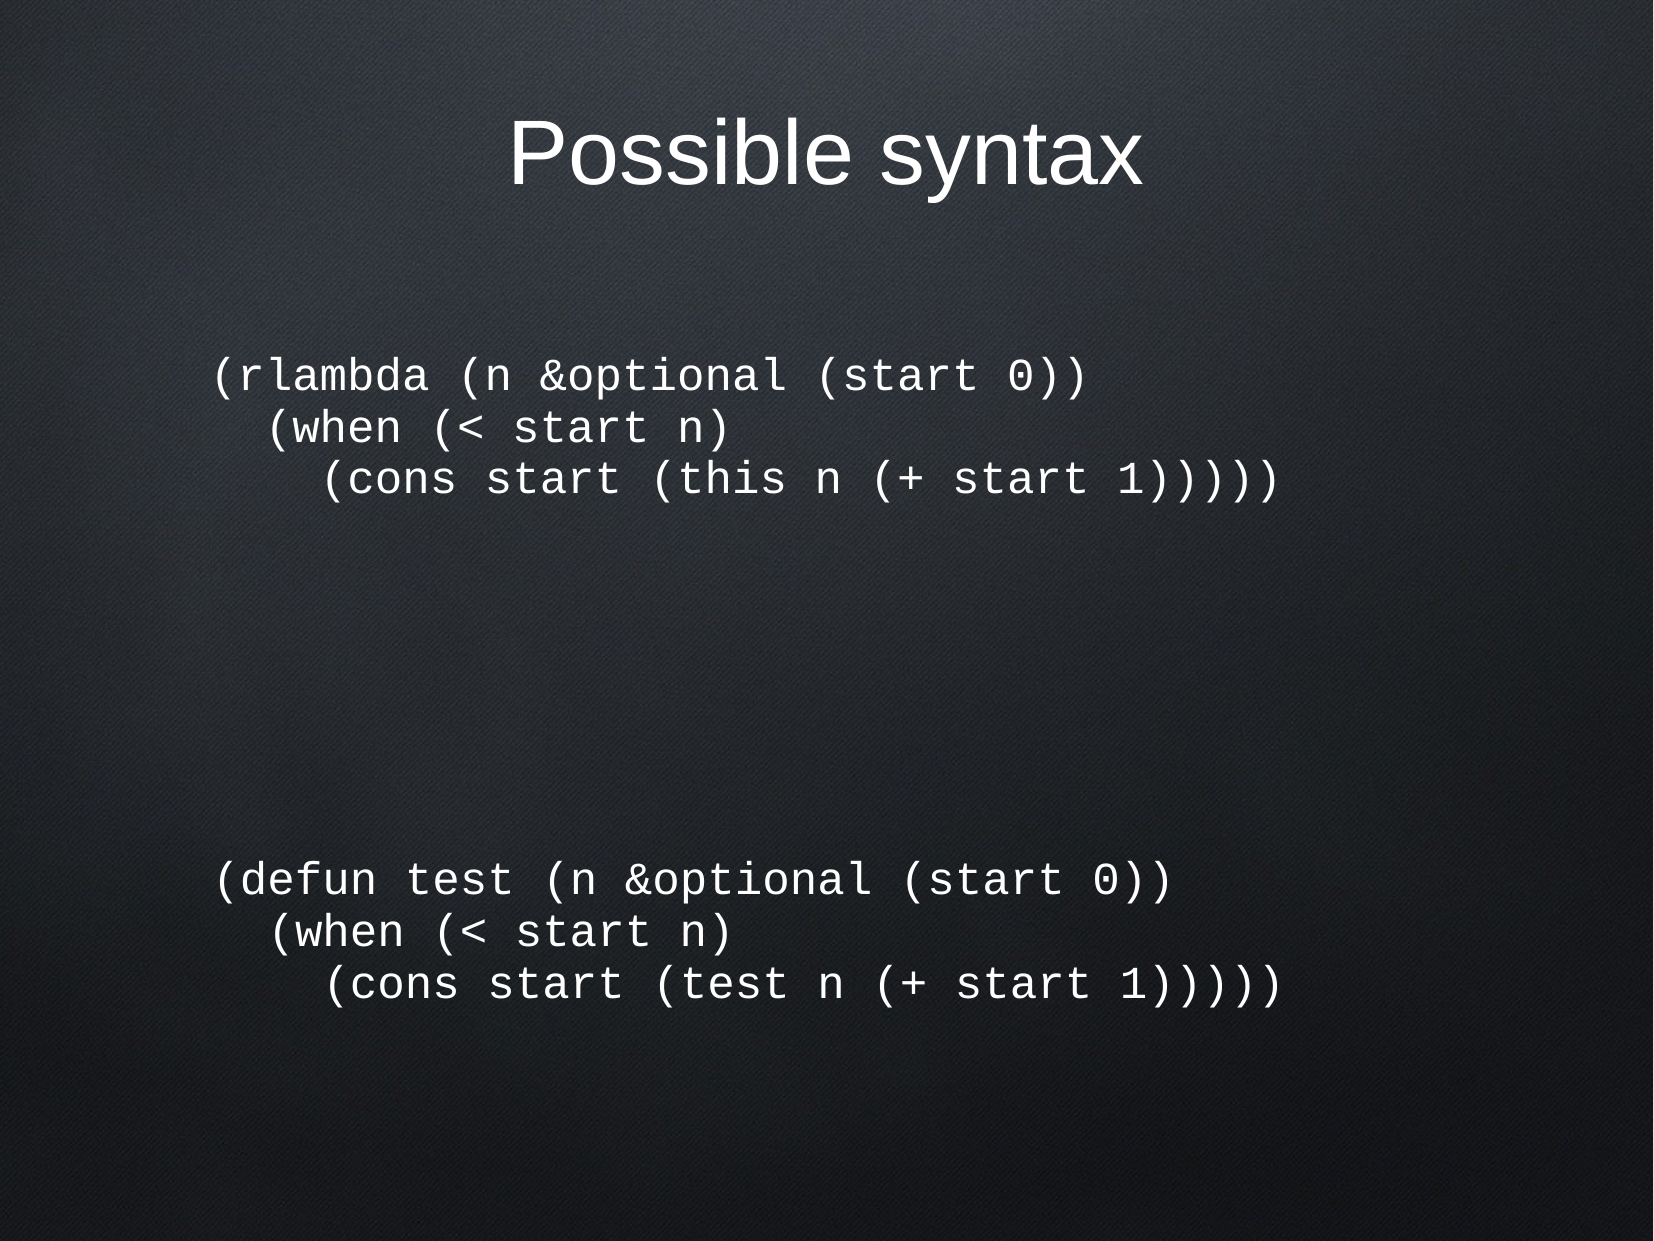

# Possible syntax
(rlambda (n &optional (start 0))
 (when (< start n)
 (cons start (this n (+ start 1)))))
(defun test (n &optional (start 0))
 (when (< start n)
 (cons start (test n (+ start 1)))))